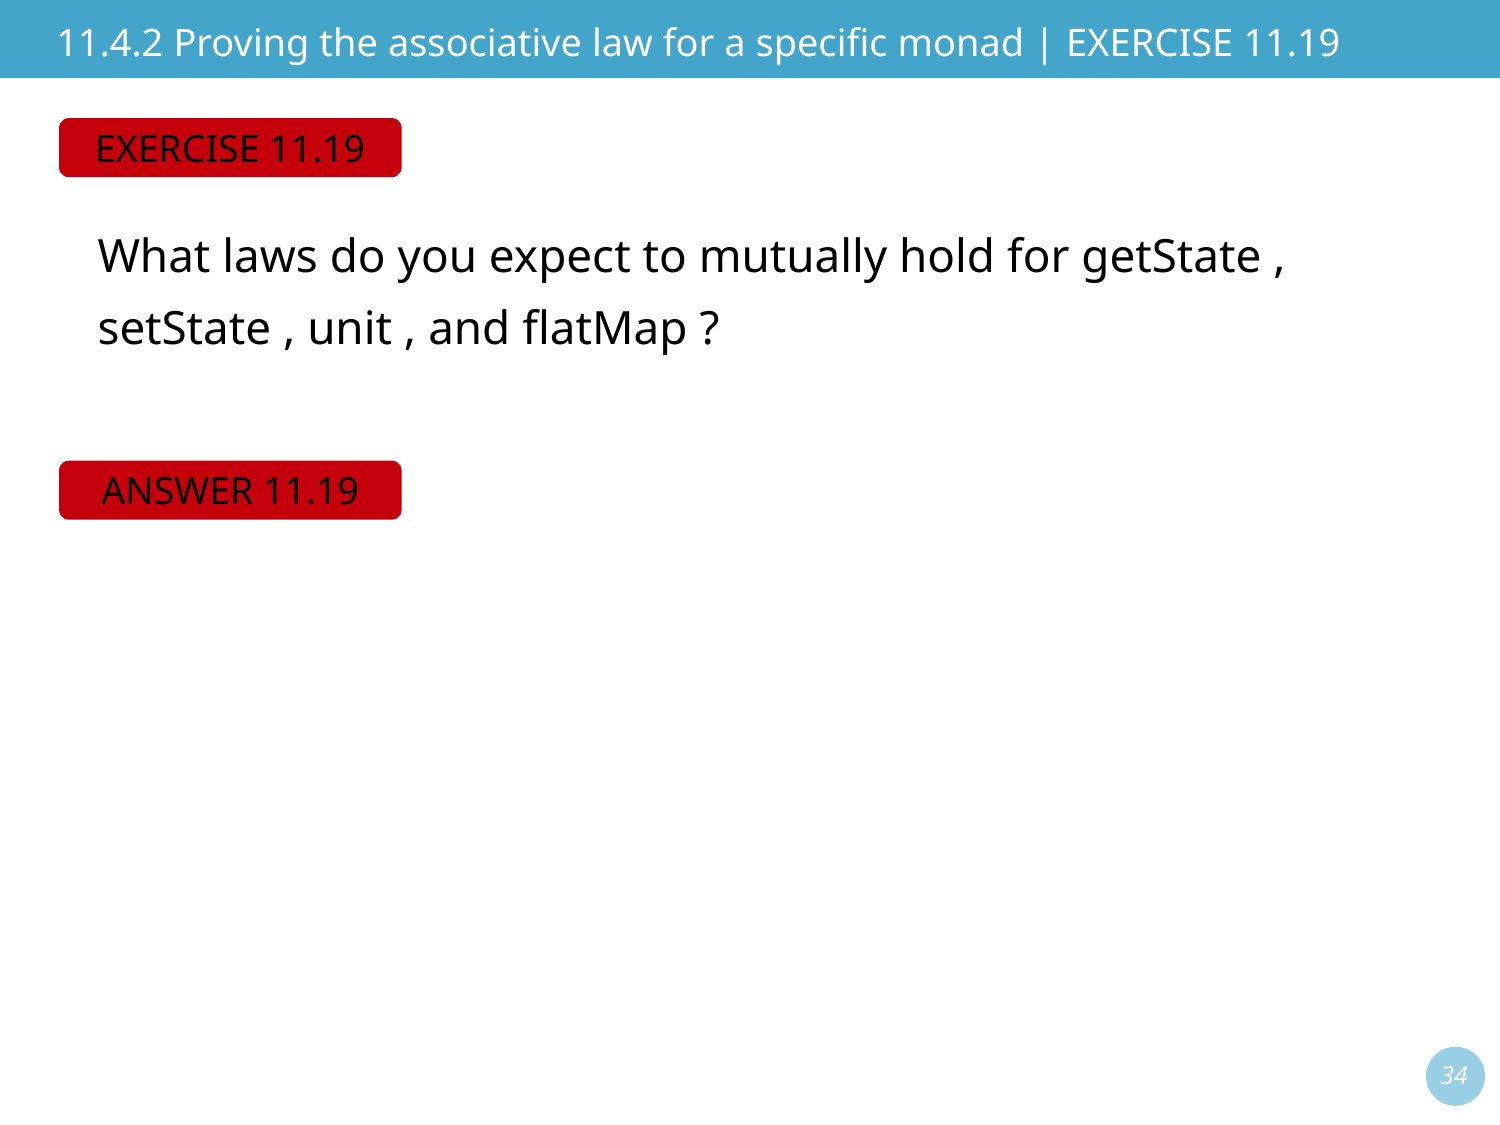

# 11.4.2 Proving the associative law for a specific monad | EXERCISE 11.19
EXERCISE 11.19
What laws do you expect to mutually hold for getState , setState , unit , and flatMap ?
ANSWER 11.19